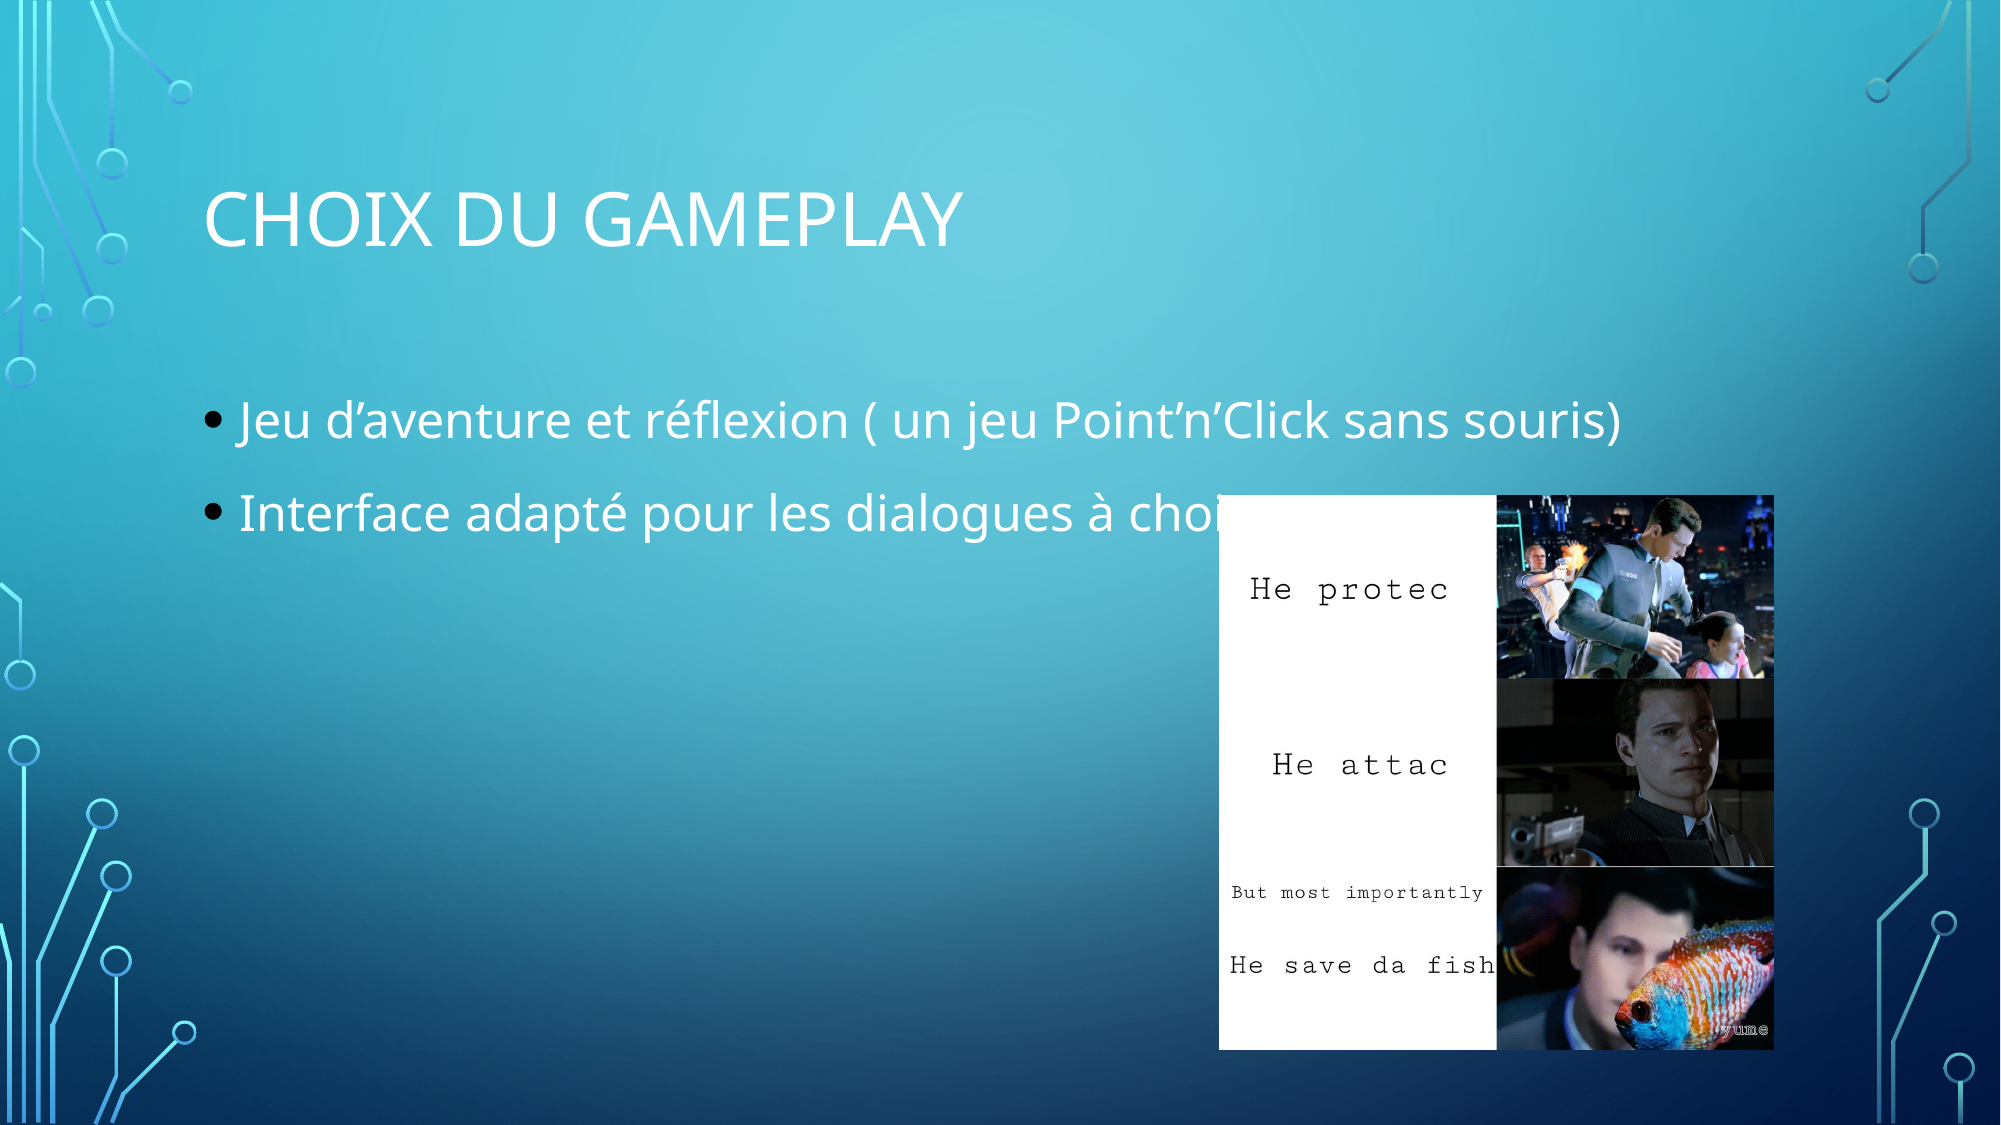

# Choix du gameplay
Jeu d’aventure et réflexion ( un jeu Point’n’Click sans souris)
Interface adapté pour les dialogues à choix